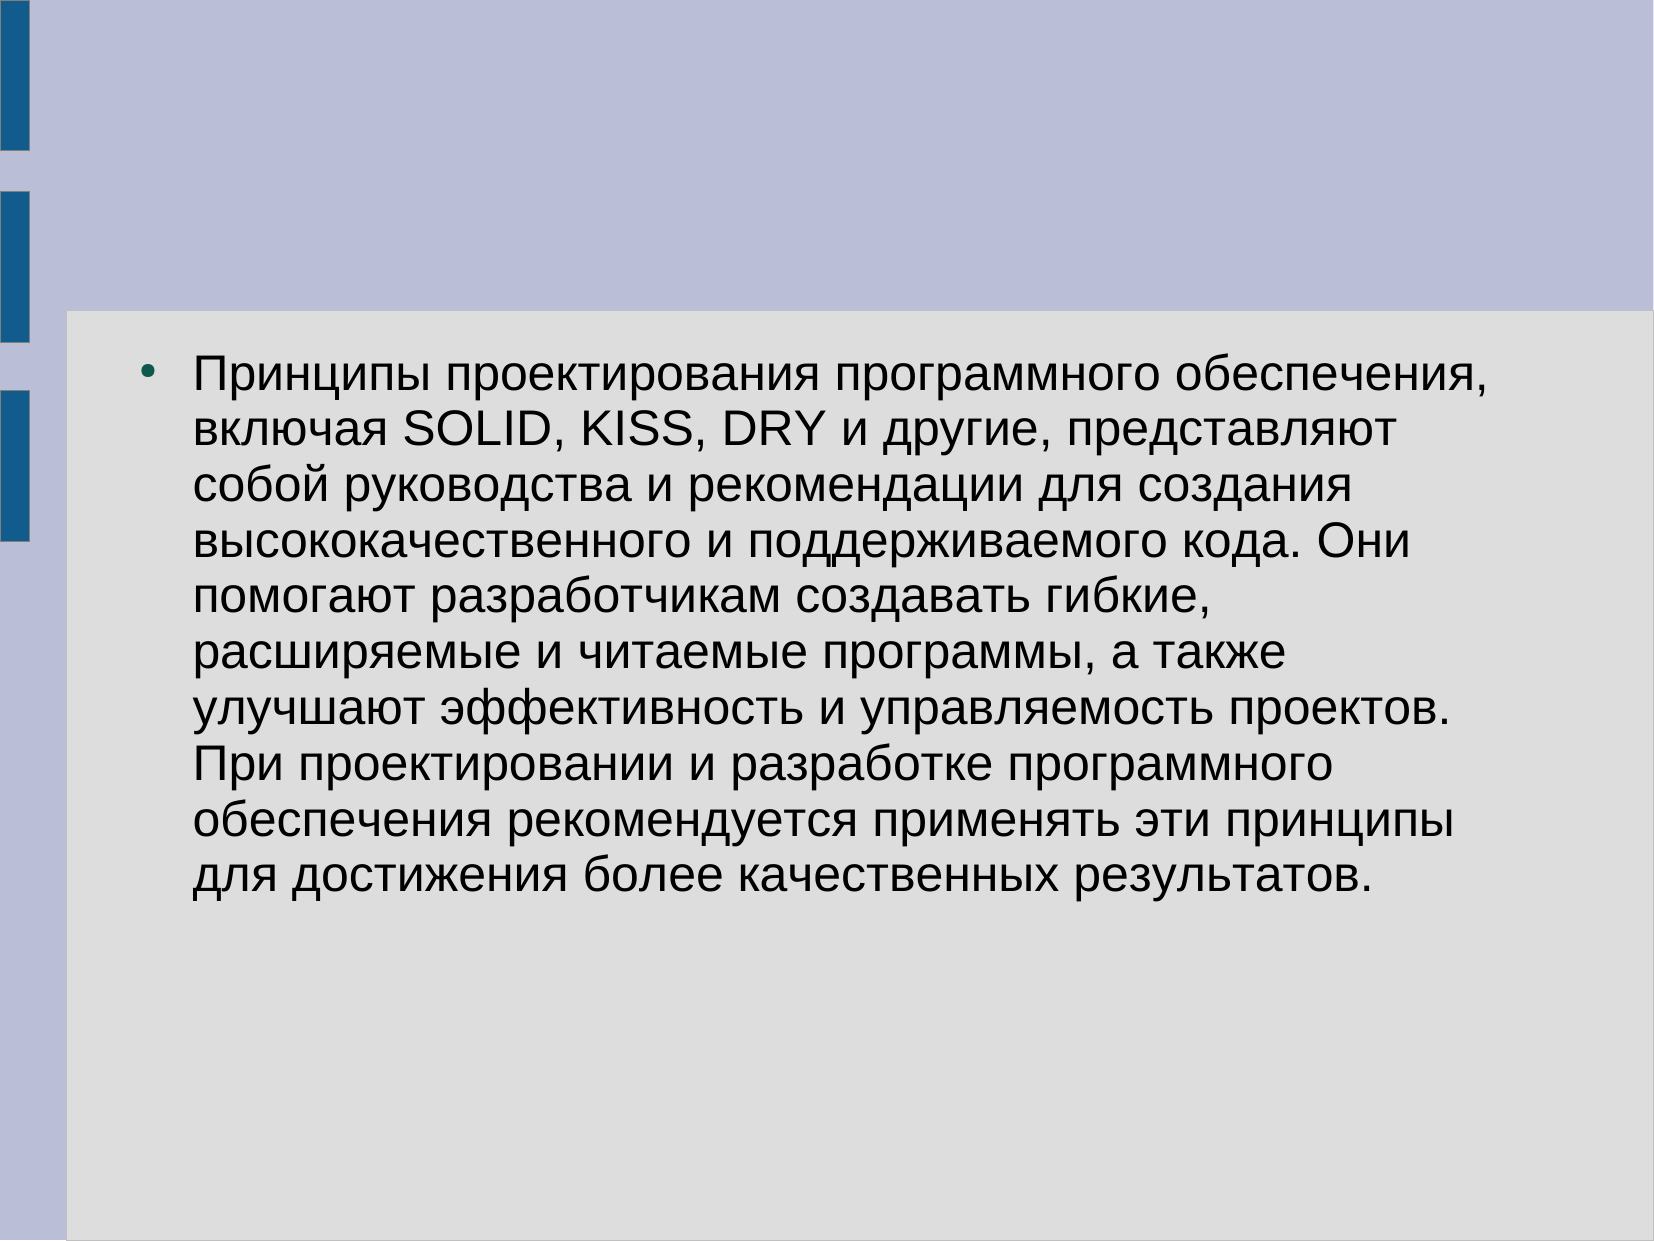

#
Принципы проектирования программного обеспечения, включая SOLID, KISS, DRY и другие, представляют собой руководства и рекомендации для создания высококачественного и поддерживаемого кода. Они помогают разработчикам создавать гибкие, расширяемые и читаемые программы, а также улучшают эффективность и управляемость проектов. При проектировании и разработке программного обеспечения рекомендуется применять эти принципы для достижения более качественных результатов.